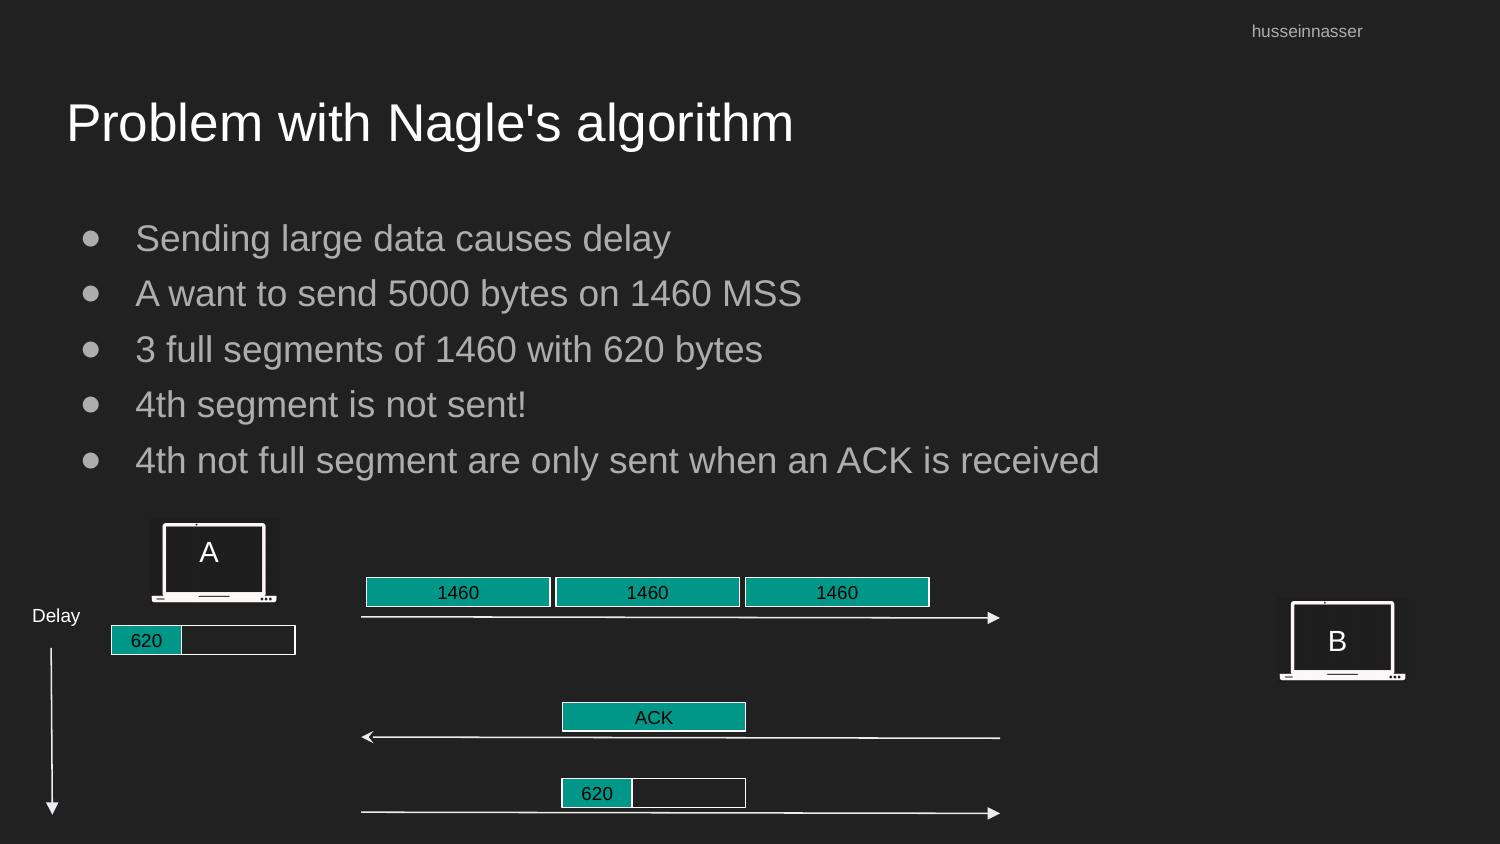

husseinnasser
# Problem with Nagle's algorithm
Sending large data causes delay
A want to send 5000 bytes on 1460 MSS
3 full segments of 1460 with 620 bytes
4th segment is not sent!
4th not full segment are only sent when an ACK is received
A
1460
1460
1460
Delay
B
2
620
ACK
2
620